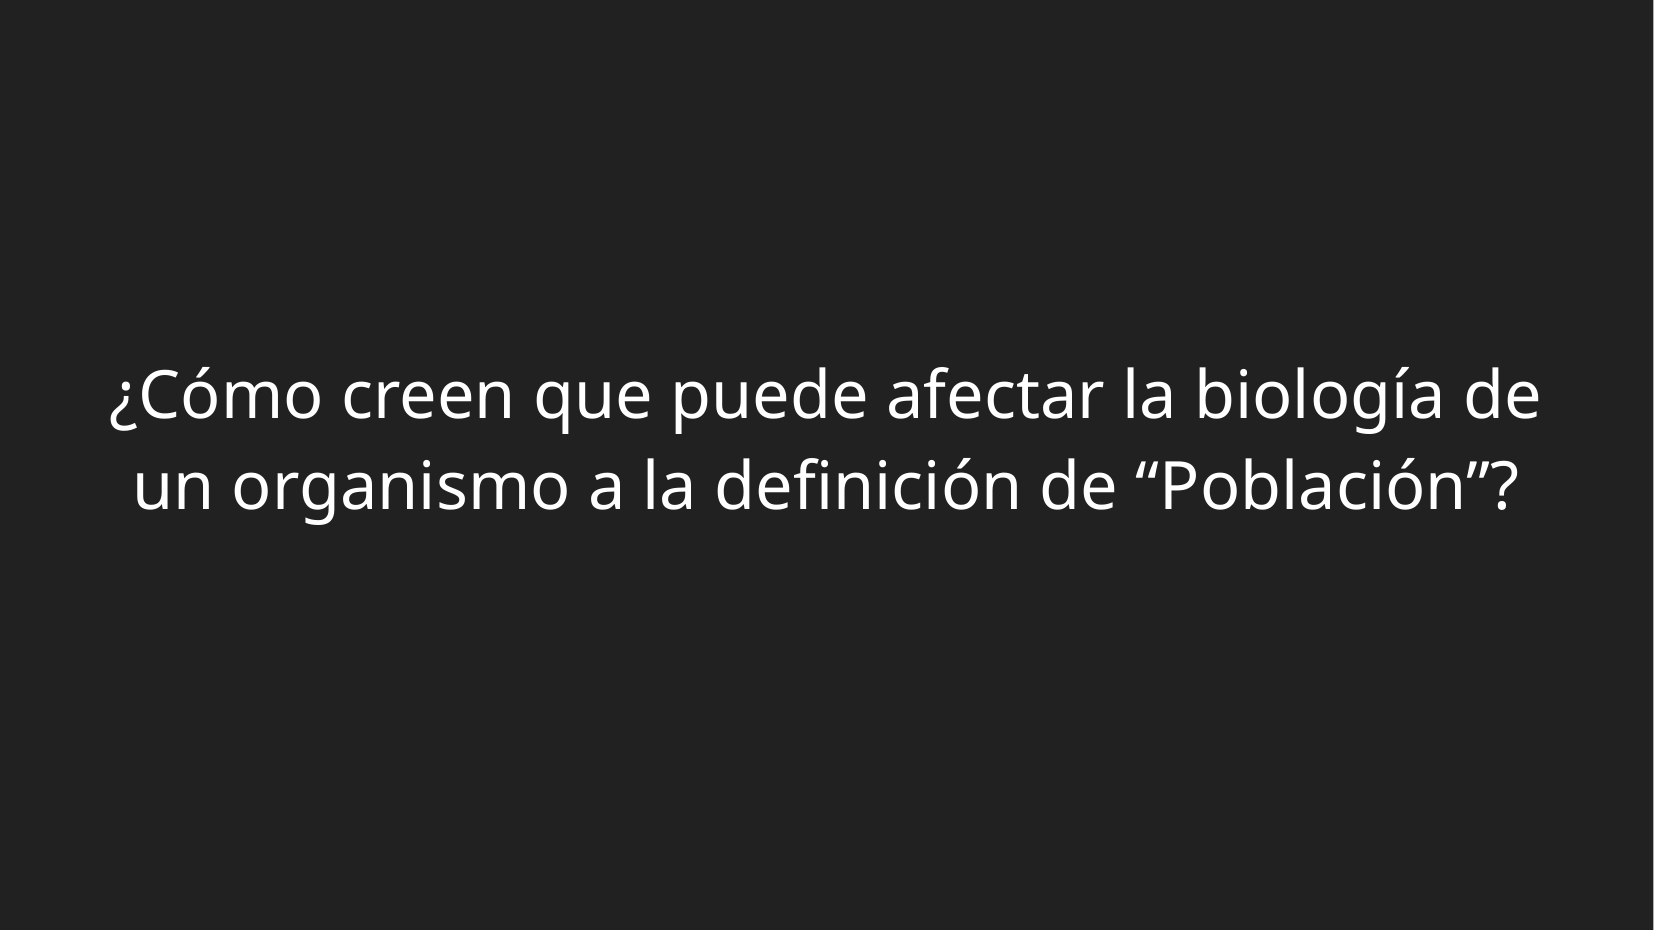

# ¿Cómo creen que puede afectar la biología de un organismo a la definición de “Población”?